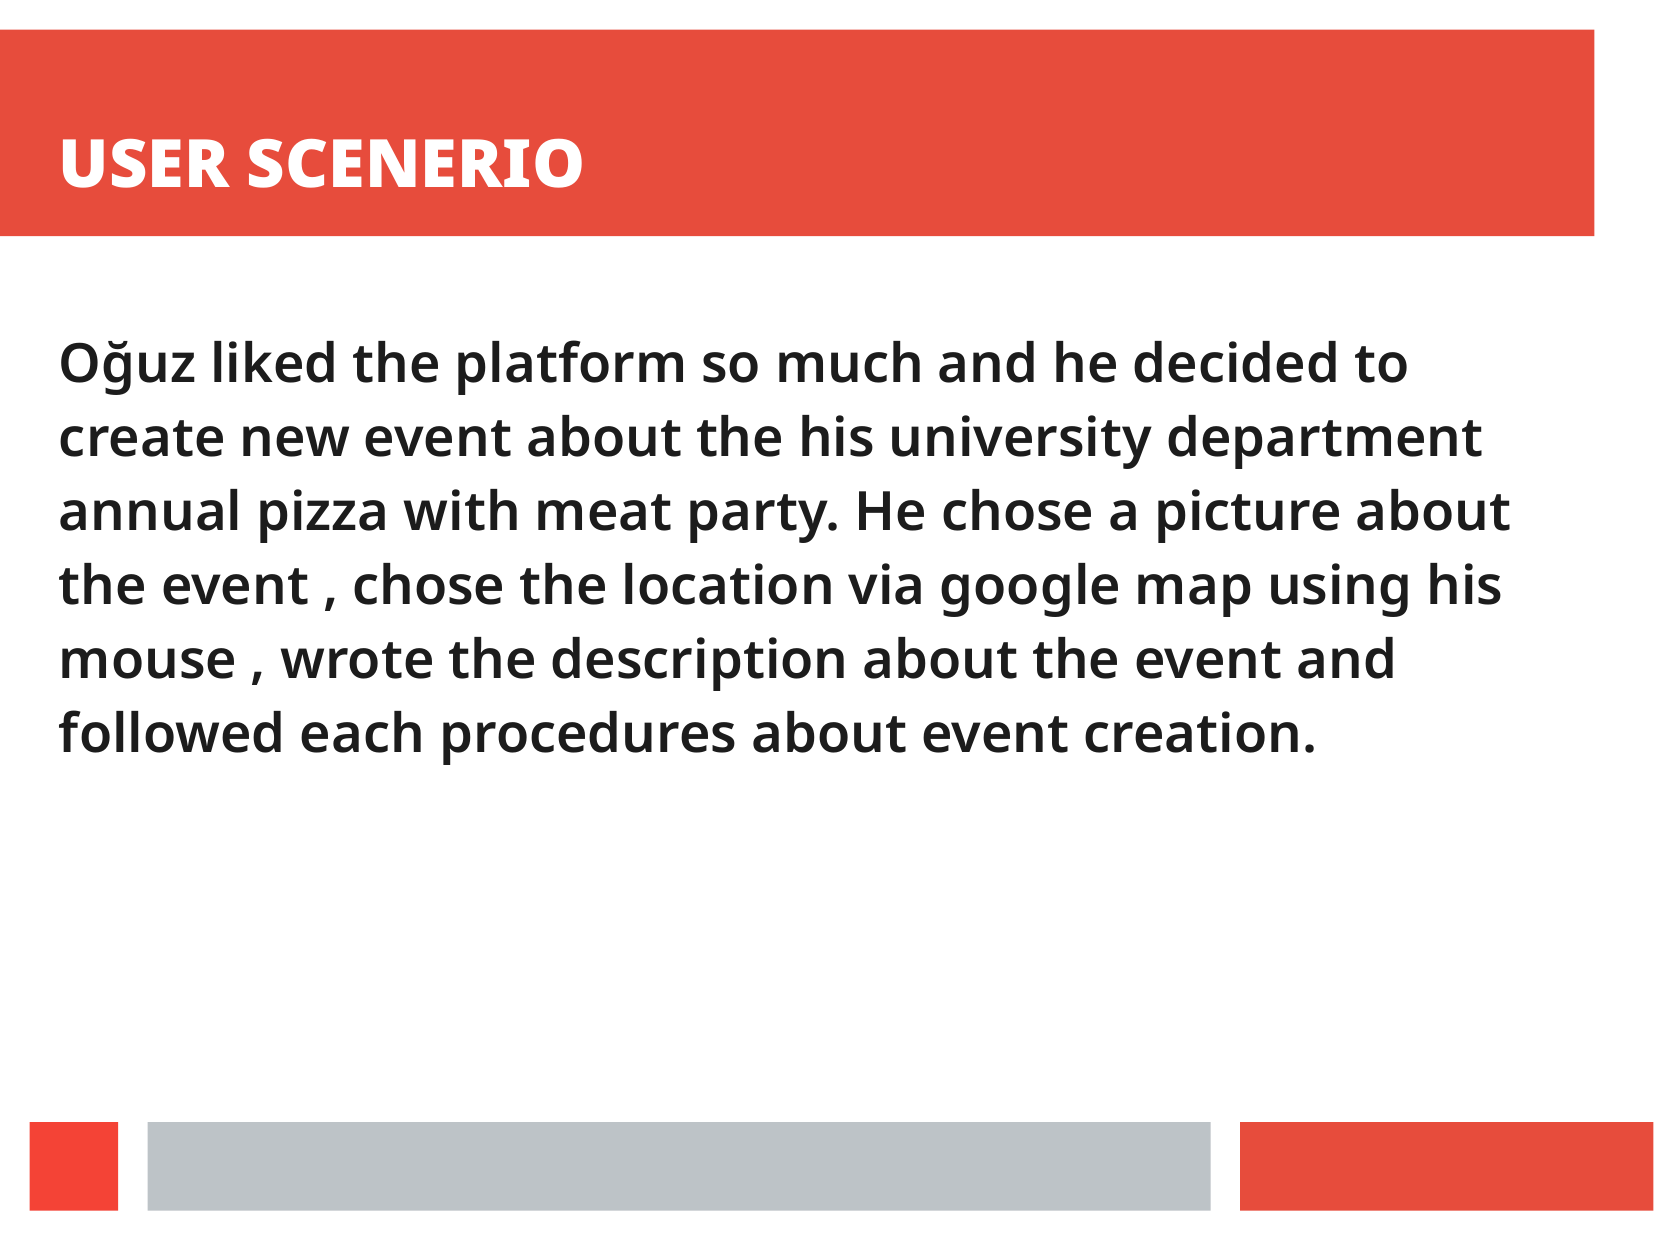

# USER SCENERIO
Oğuz liked the platform so much and he decided to create new event about the his university department annual pizza with meat party. He chose a picture about the event , chose the location via google map using his mouse , wrote the description about the event and followed each procedures about event creation.